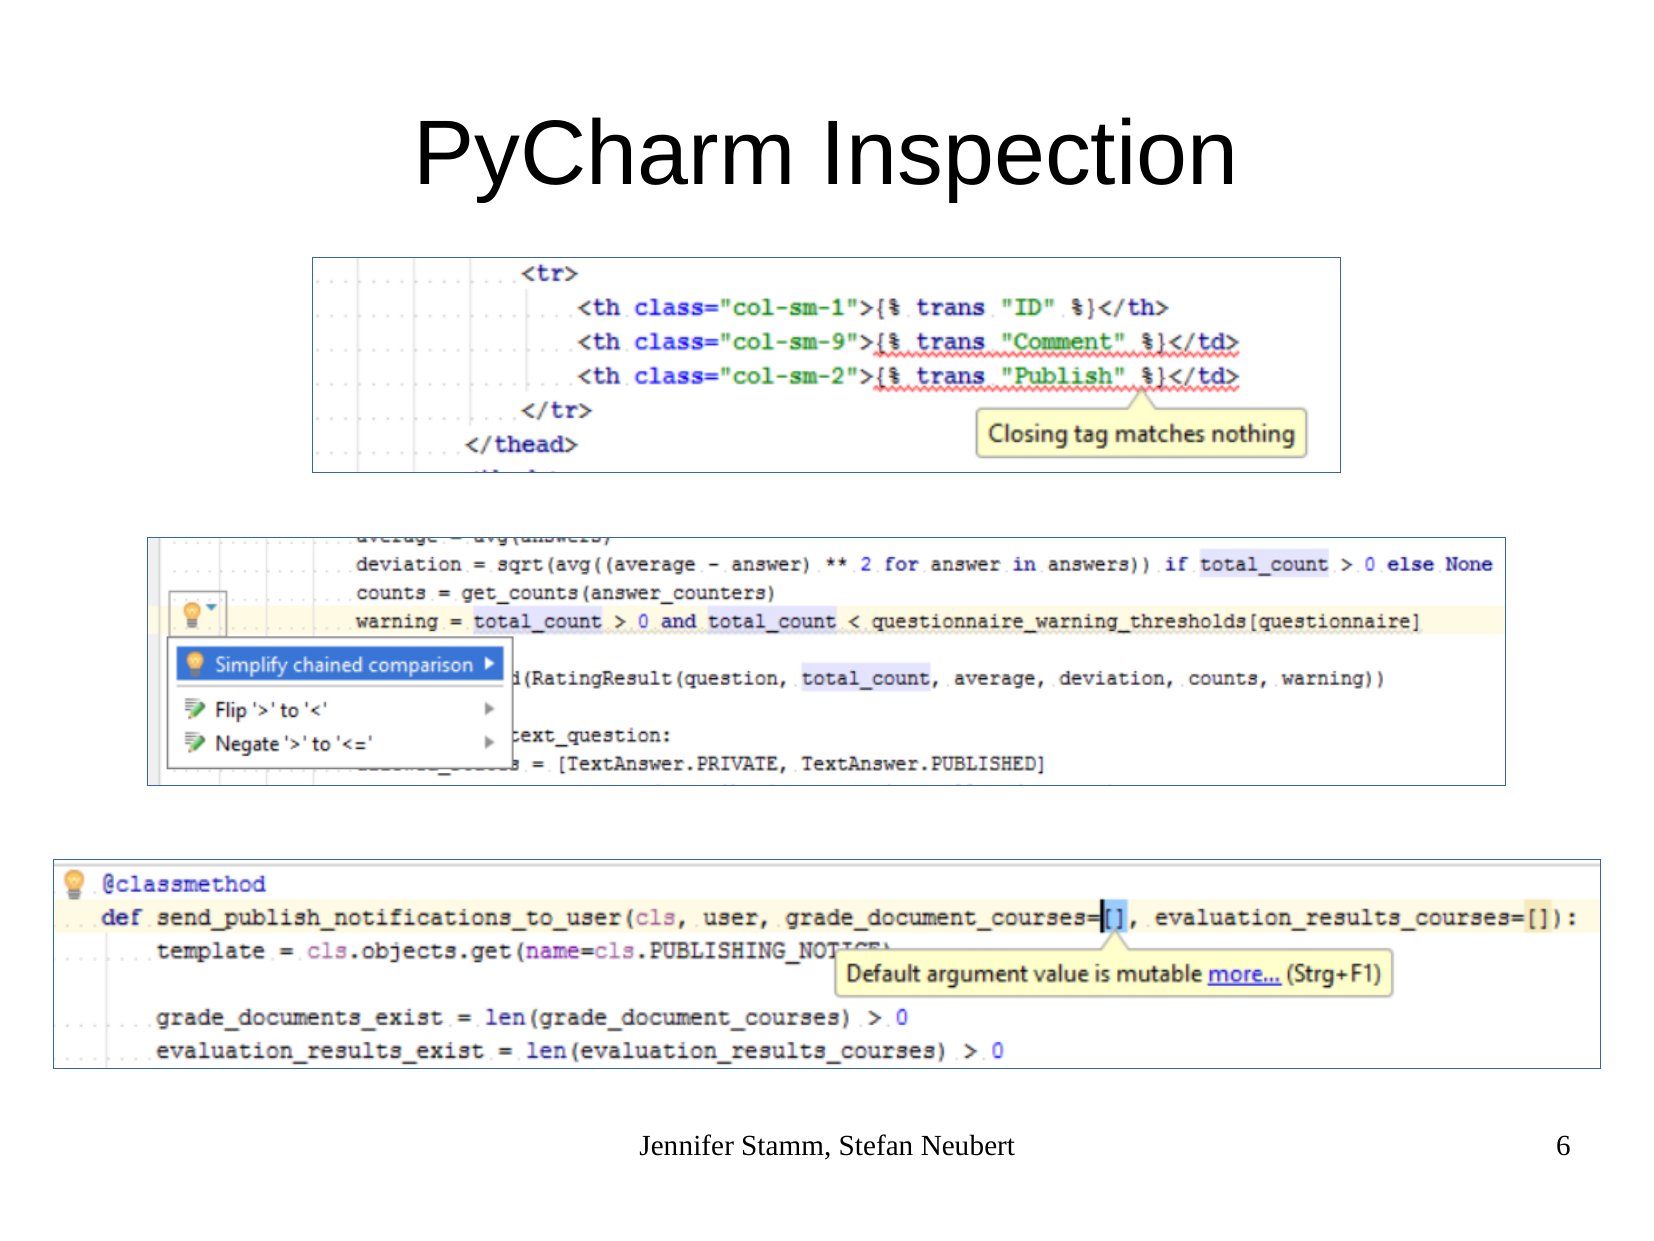

# PyCharm Inspection
Jennifer Stamm, Stefan Neubert
6